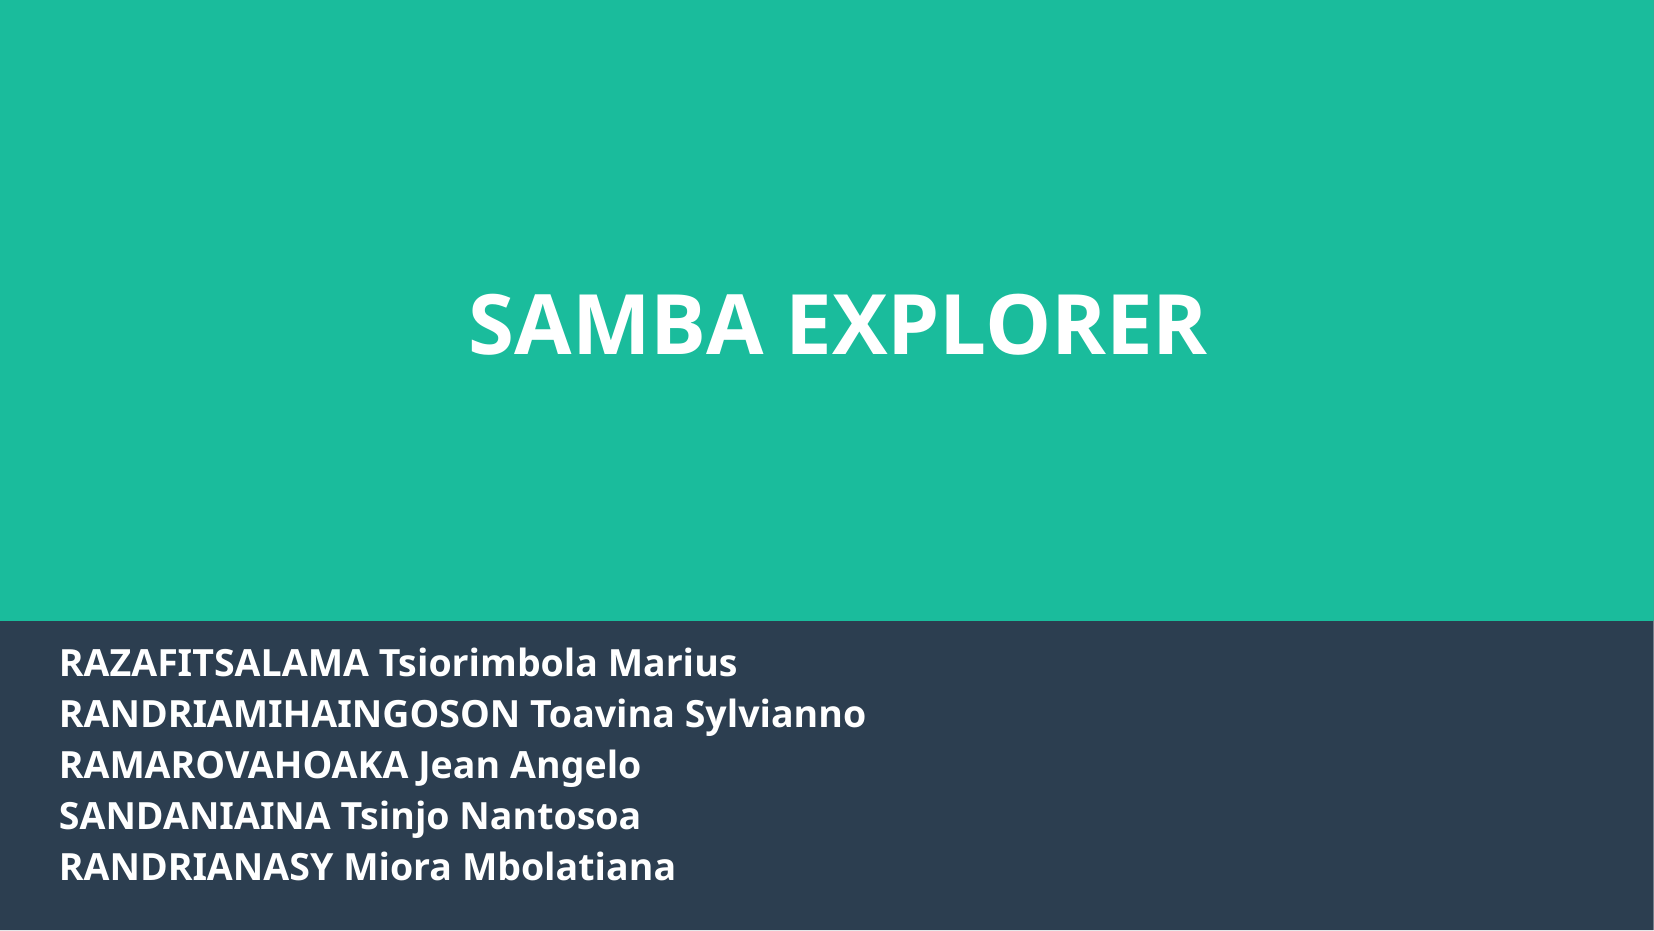

# SAMBA EXPLORER
RAZAFITSALAMA Tsiorimbola Marius
RANDRIAMIHAINGOSON Toavina Sylvianno
RAMAROVAHOAKA Jean Angelo
SANDANIAINA Tsinjo Nantosoa
RANDRIANASY Miora Mbolatiana